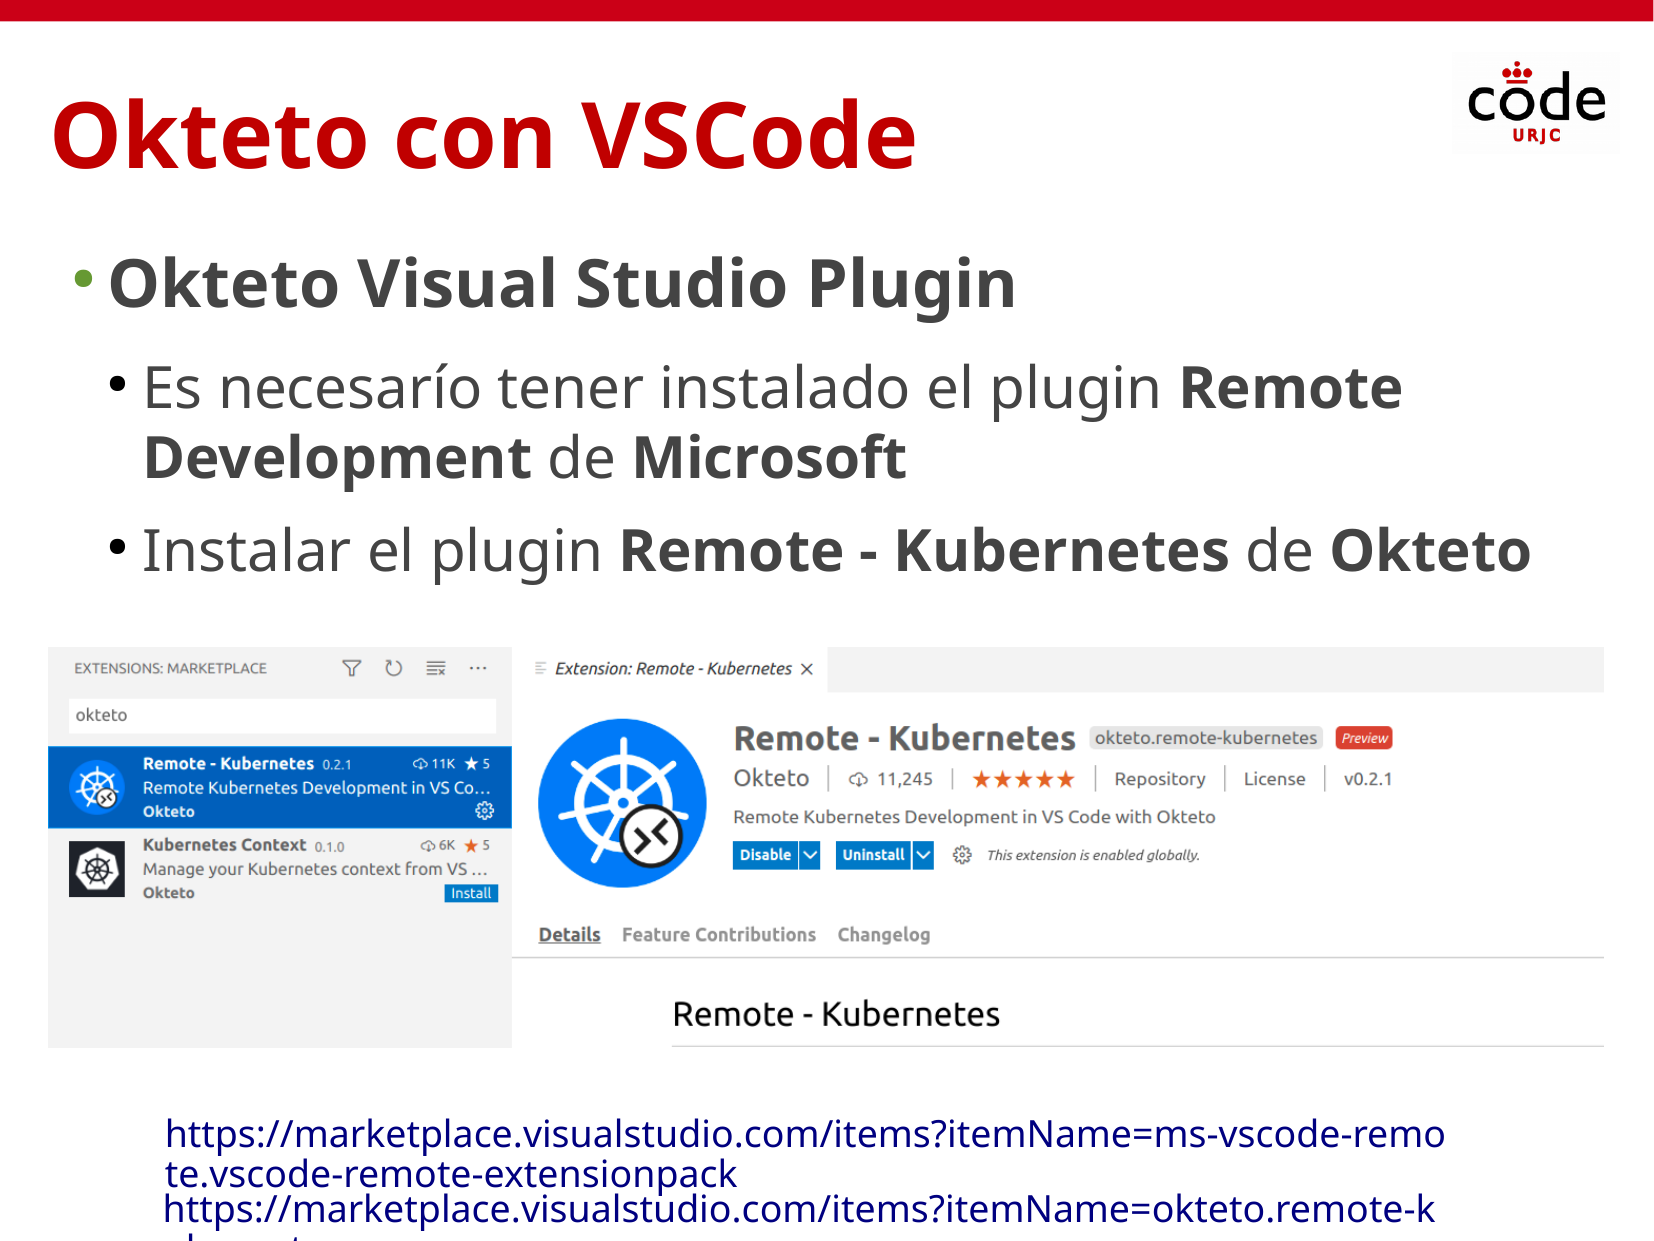

# Okteto con VSCode
Okteto Visual Studio Plugin
Es necesarío tener instalado el plugin Remote Development de Microsoft
Instalar el plugin Remote - Kubernetes de Okteto
https://marketplace.visualstudio.com/items?itemName=ms-vscode-remote.vscode-remote-extensionpack
https://marketplace.visualstudio.com/items?itemName=okteto.remote-kubernetes